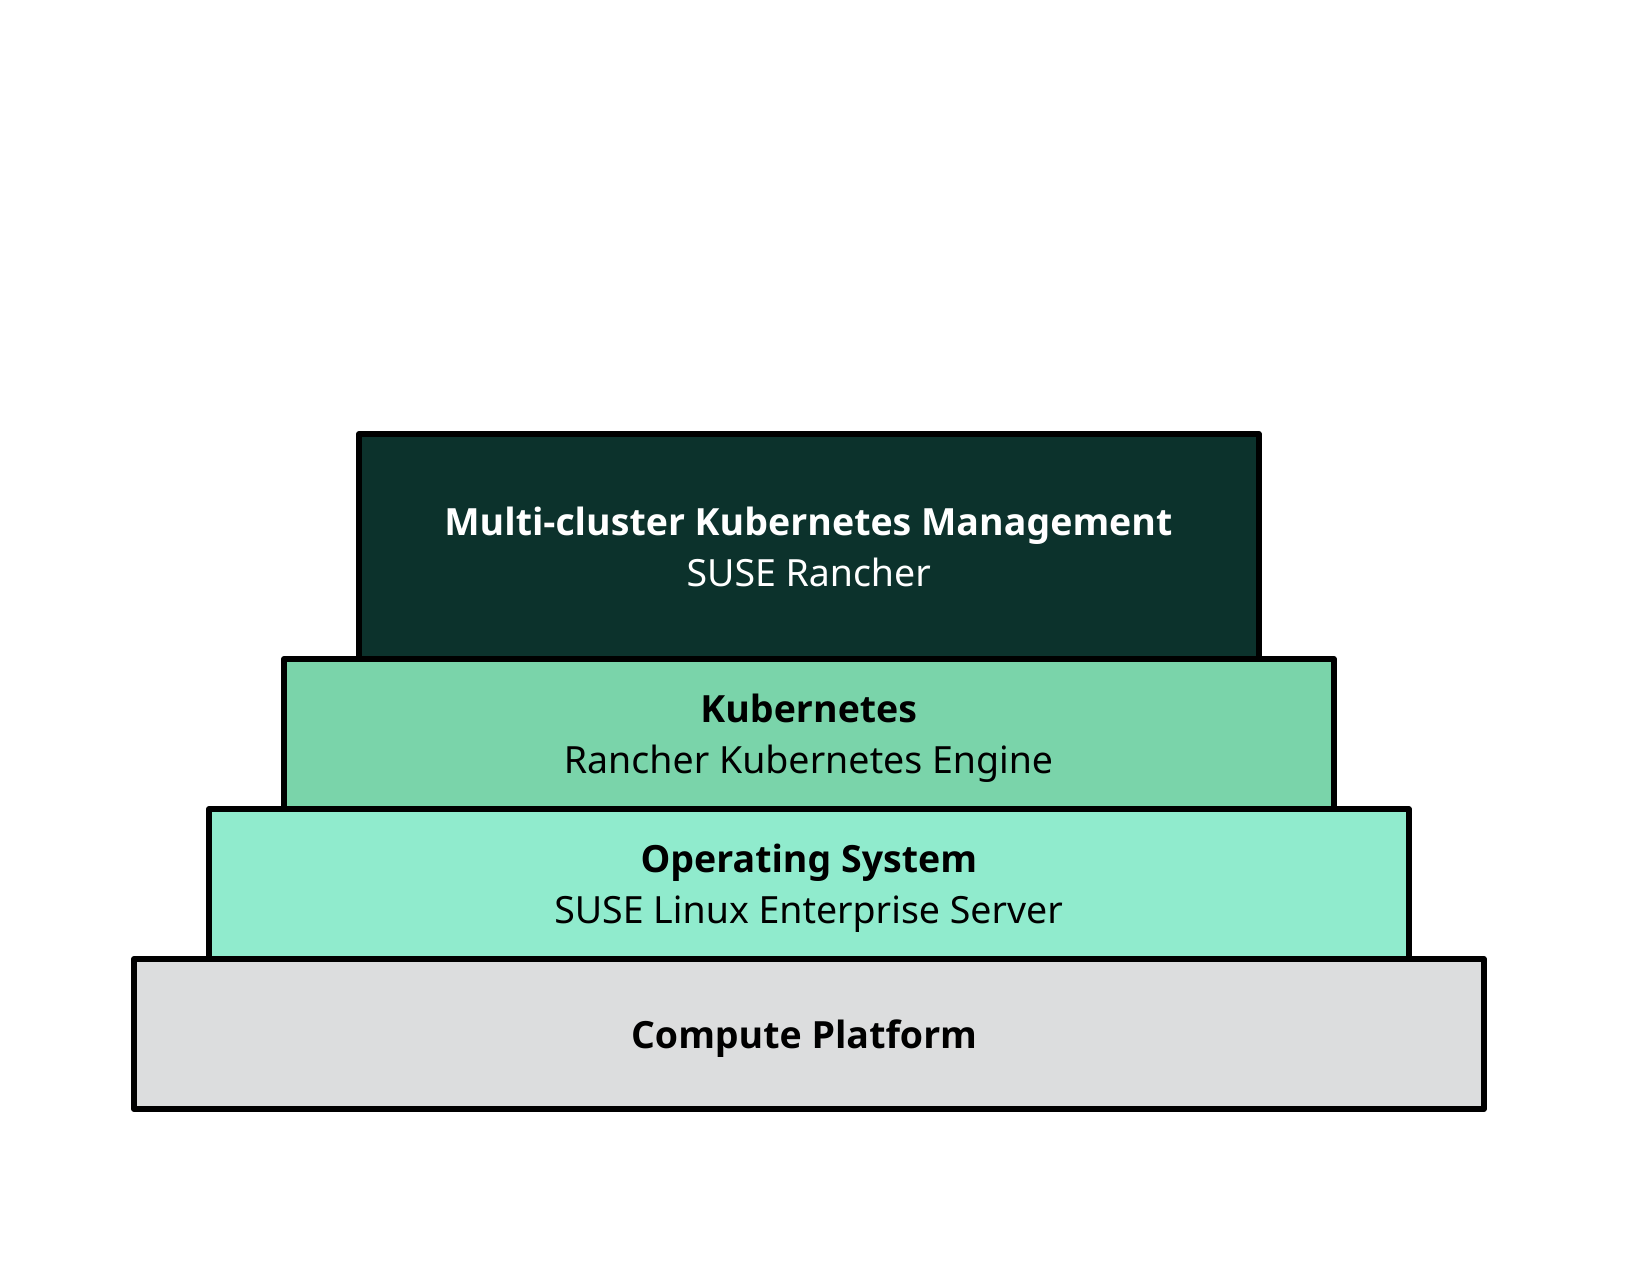

Multi-cluster Kubernetes Management
SUSE Rancher
Kubernetes
Rancher Kubernetes Engine
Operating System
SUSE Linux Enterprise Server
Compute Platform